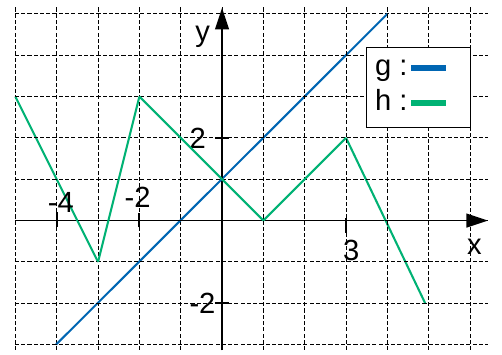

y
g :
h :
2
-2
-4
x
3
-2